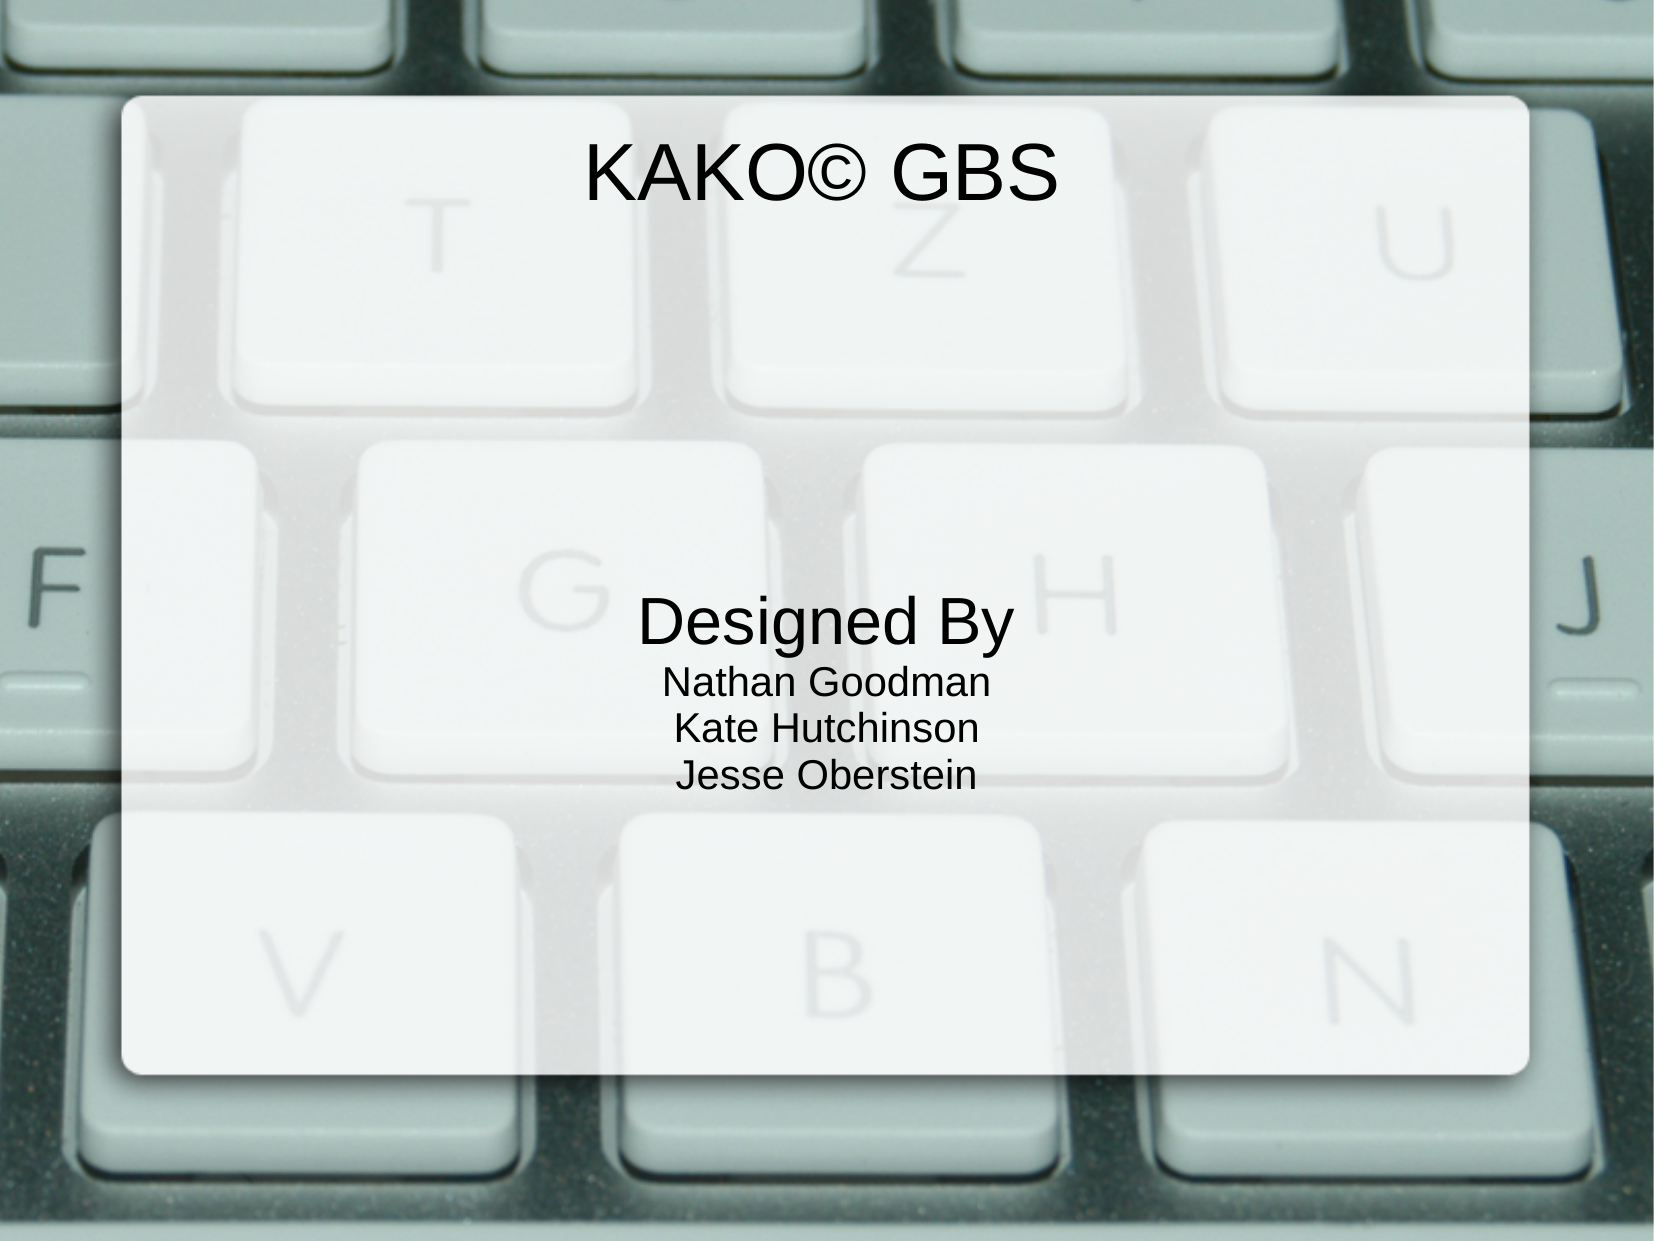

# KAKO© GBS
Designed By
Nathan Goodman
Kate Hutchinson
Jesse Oberstein